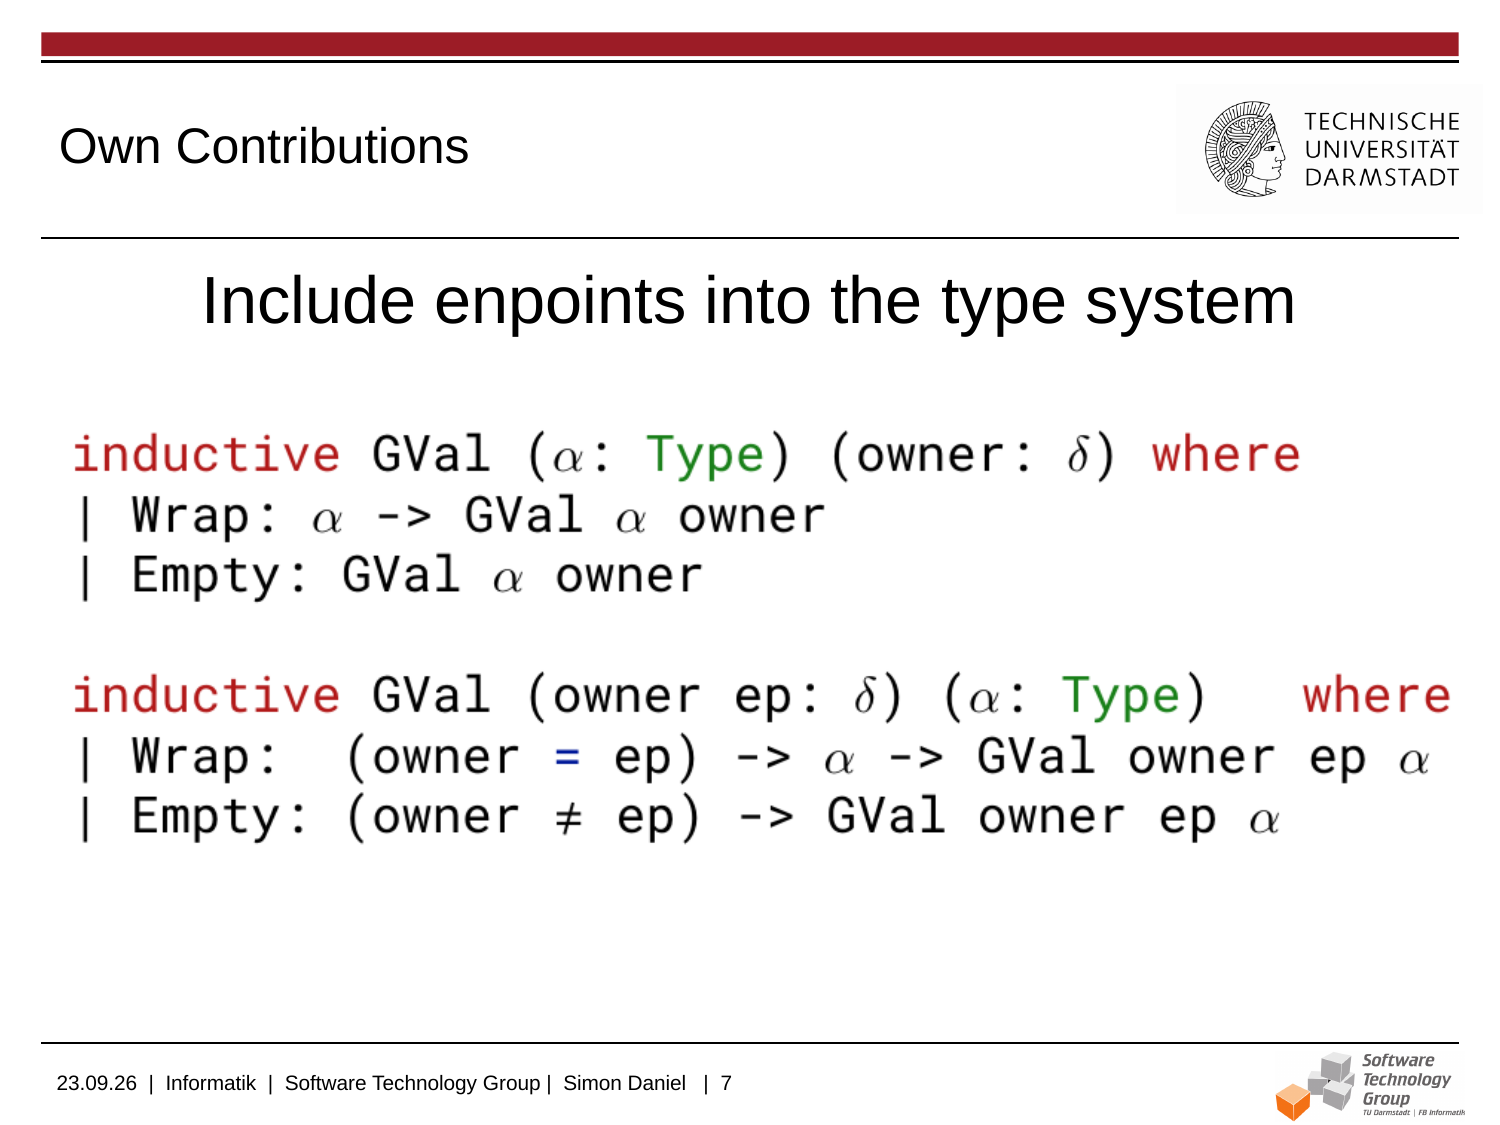

# Own Contributions
Include enpoints into the type system